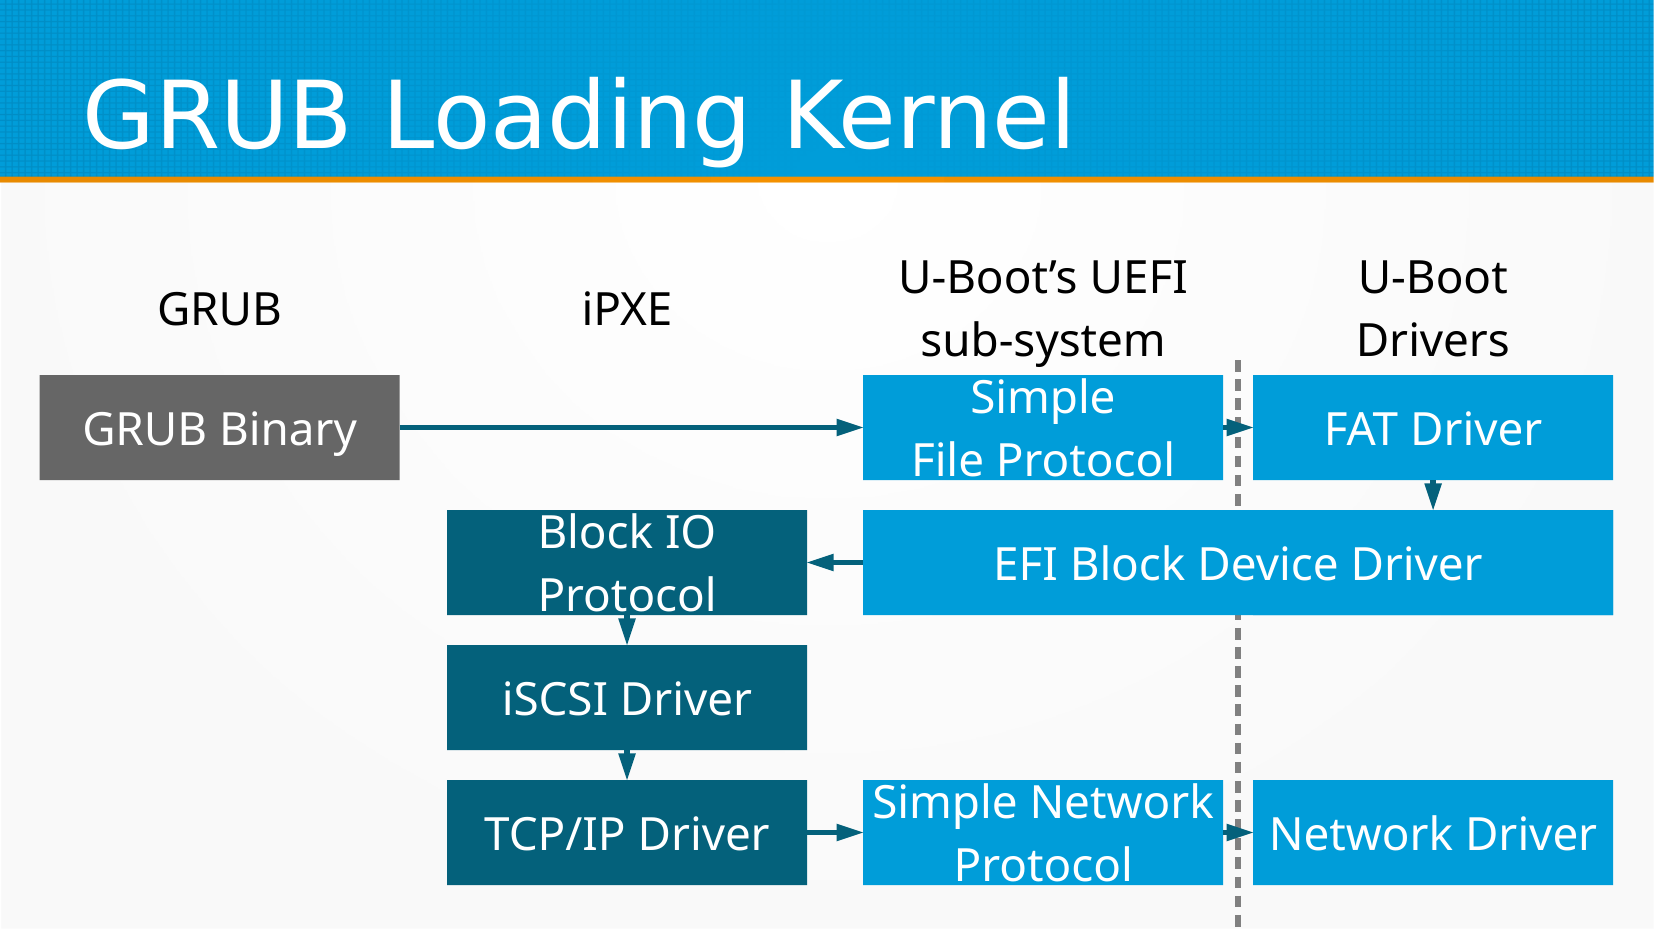

# GRUB Loading Kernel
GRUB
iPXE
U-Boot’s UEFI
sub-system
U-Boot
Drivers
GRUB Binary
Simple
File Protocol
FAT Driver
Block IO
Protocol
EFI Block Device Driver
iSCSI Driver
TCP/IP Driver
Simple Network
Protocol
Network Driver